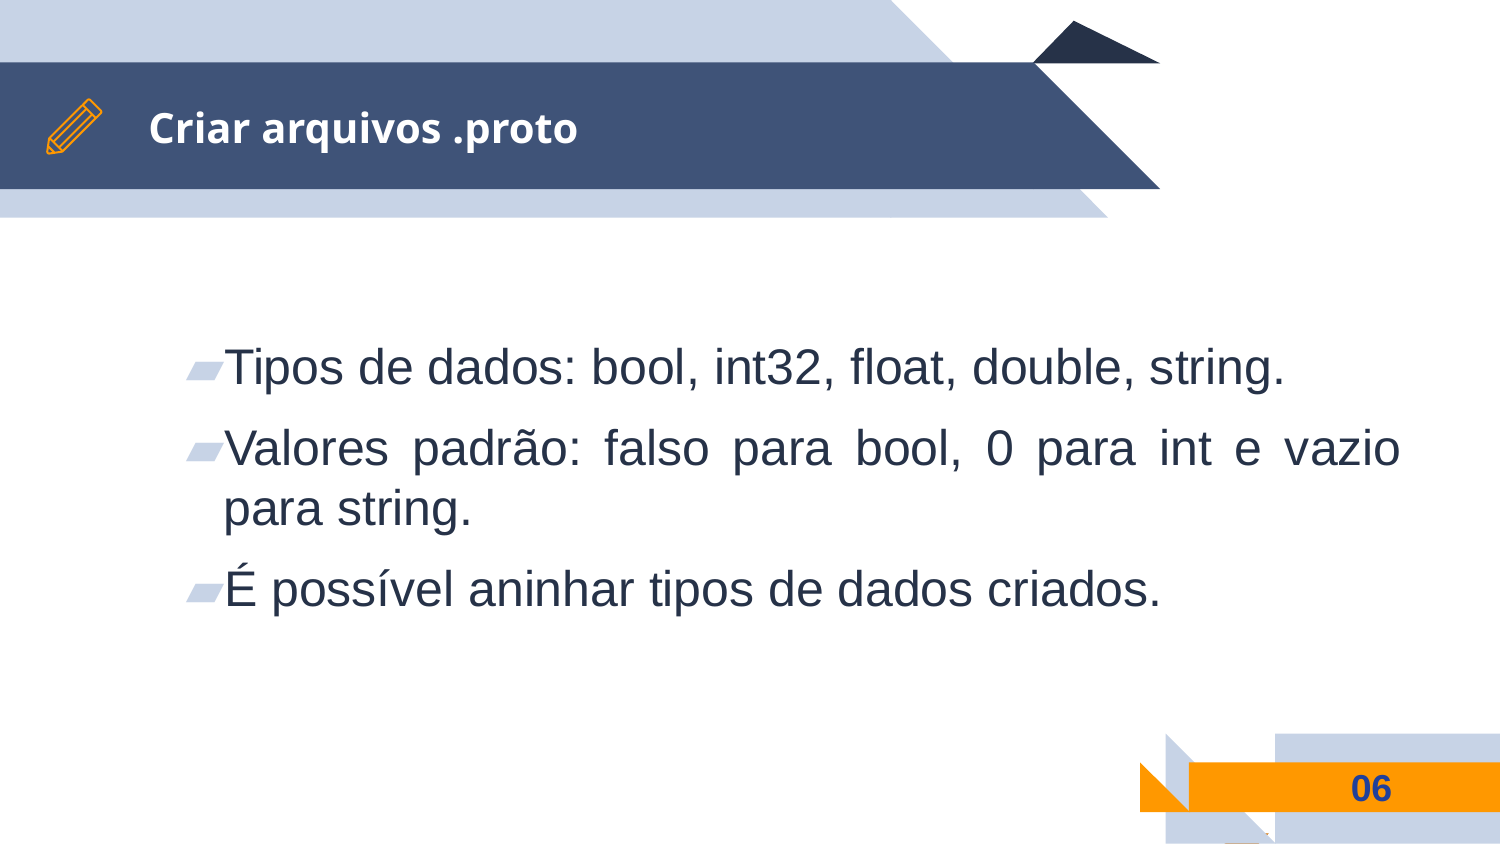

Criar arquivos .proto
Tipos de dados: bool, int32, float, double, string.
Valores padrão: falso para bool, 0 para int e vazio para string.
É possível aninhar tipos de dados criados.
06